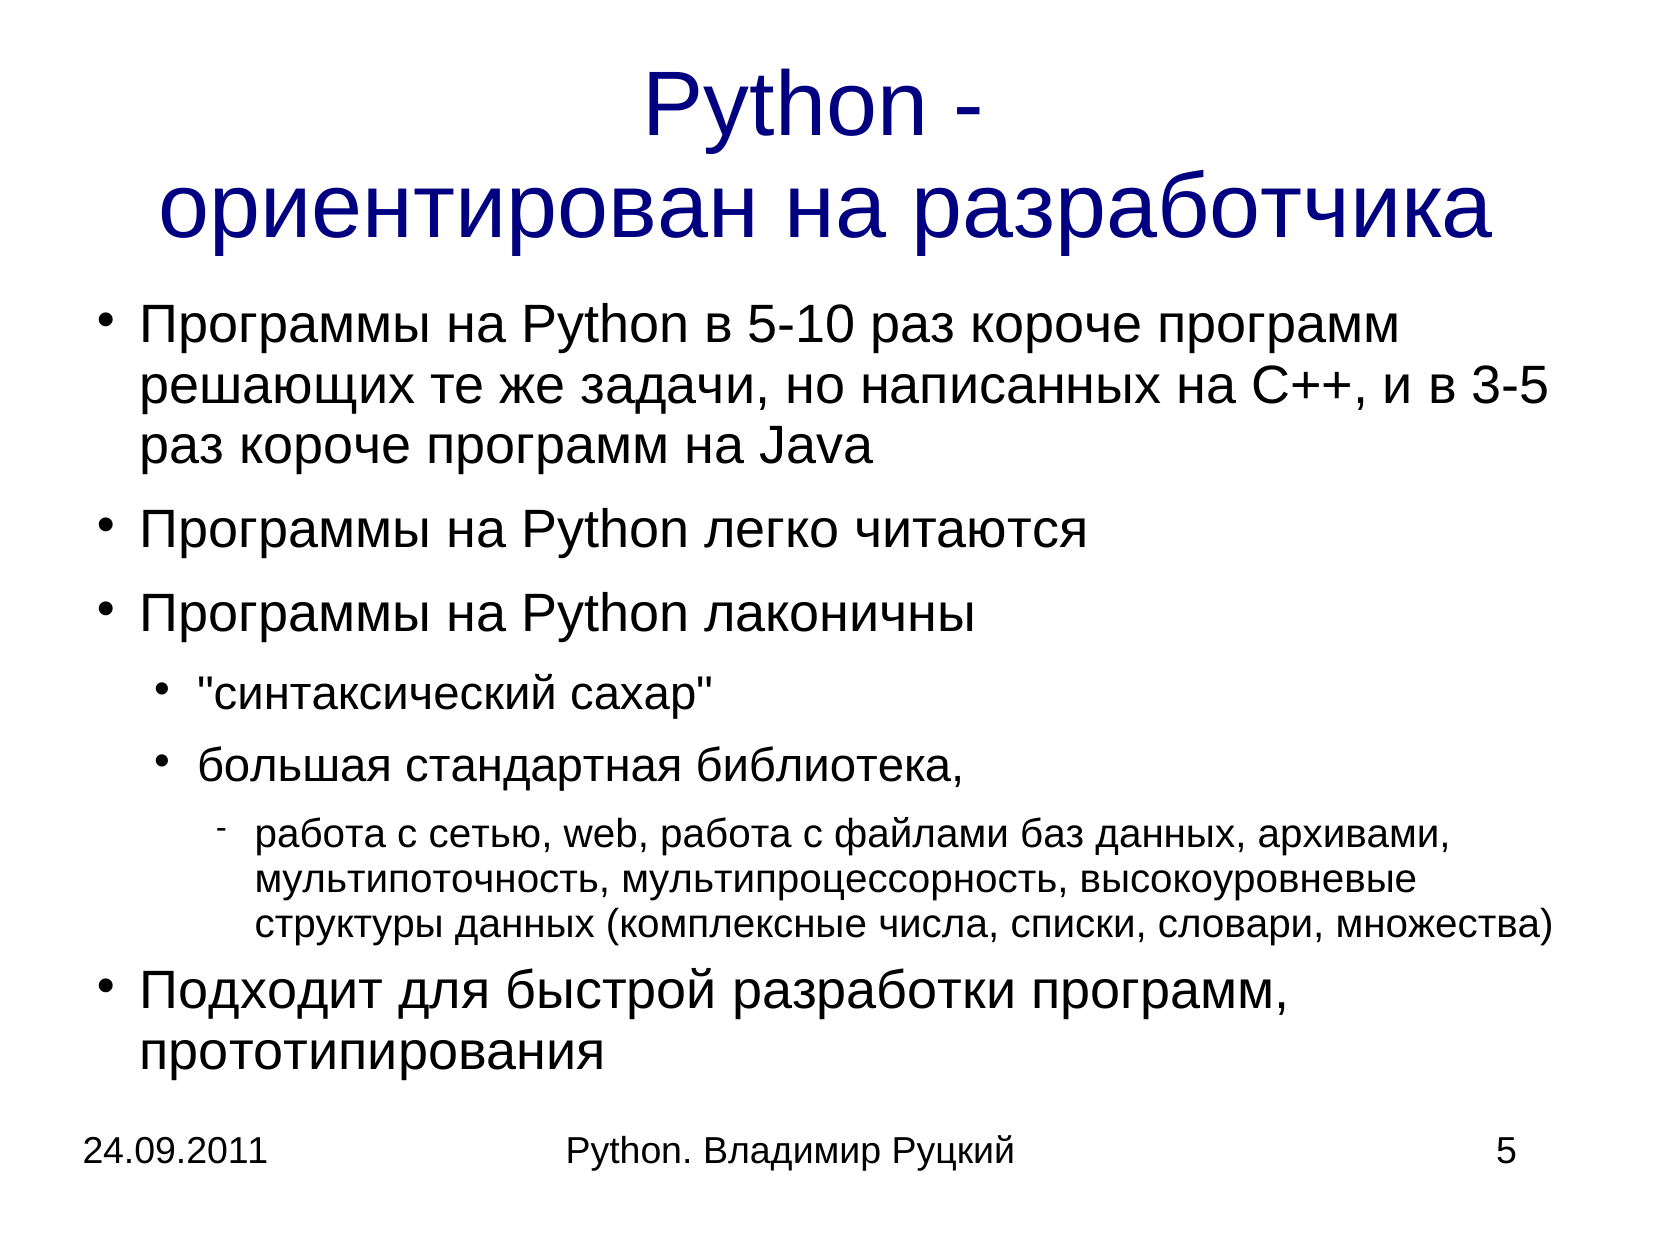

# Python - ориентирован на разработчика
Программы на Python в 5-10 раз короче программ решающих те же задачи, но написанных на C++, и в 3-5 раз короче программ на Java
Программы на Python легко читаются
Программы на Python лаконичны
"синтаксический сахар"
большая стандартная библиотека,
работа с сетью, web, работа с файлами баз данных, архивами, мультипоточность, мультипроцессорность, высокоуровневые структуры данных (комплексные числа, списки, словари, множества)
Подходит для быстрой разработки программ, прототипирования
24.09.2011
Python. Владимир Руцкий
5